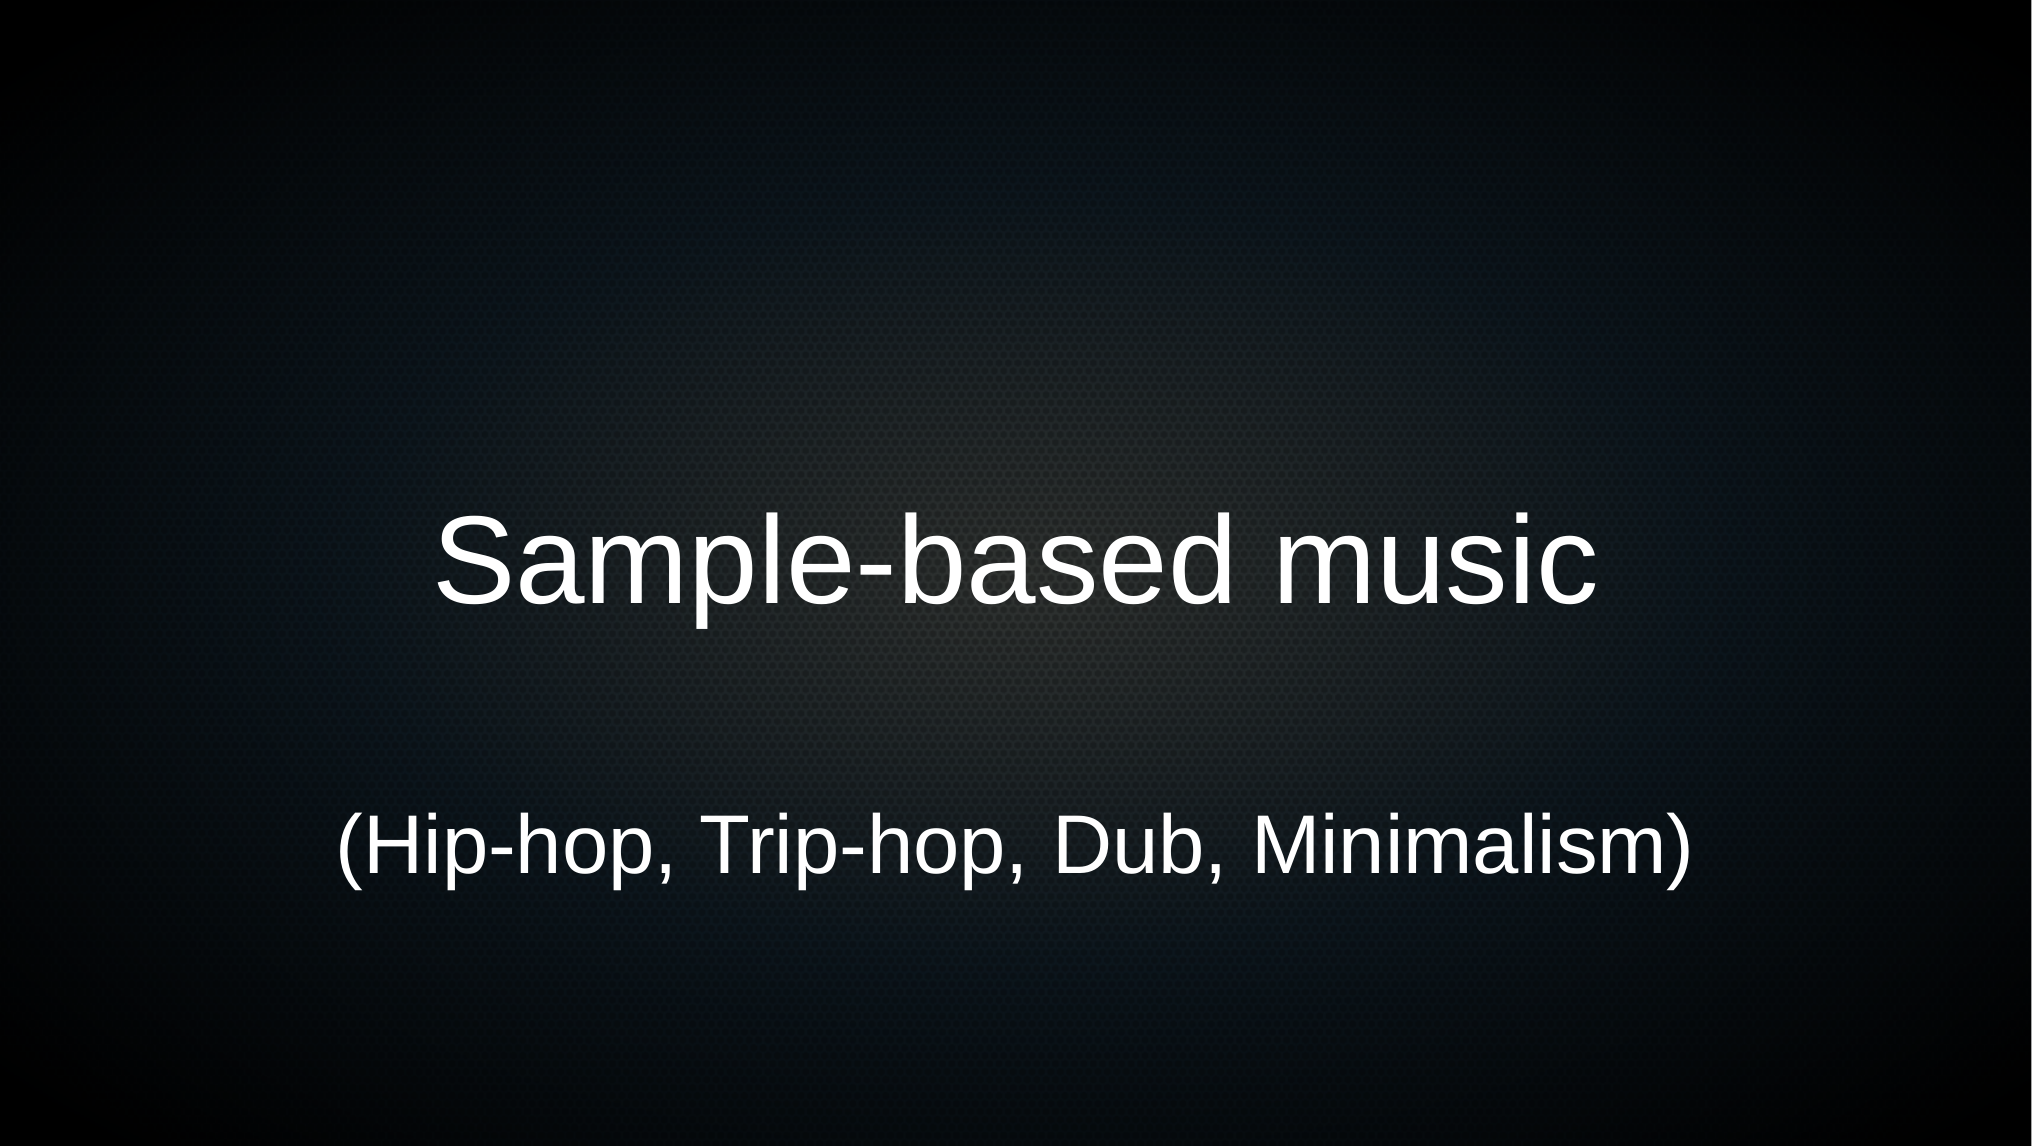

# Sample-based music
(Hip-hop, Trip-hop, Dub, Minimalism)